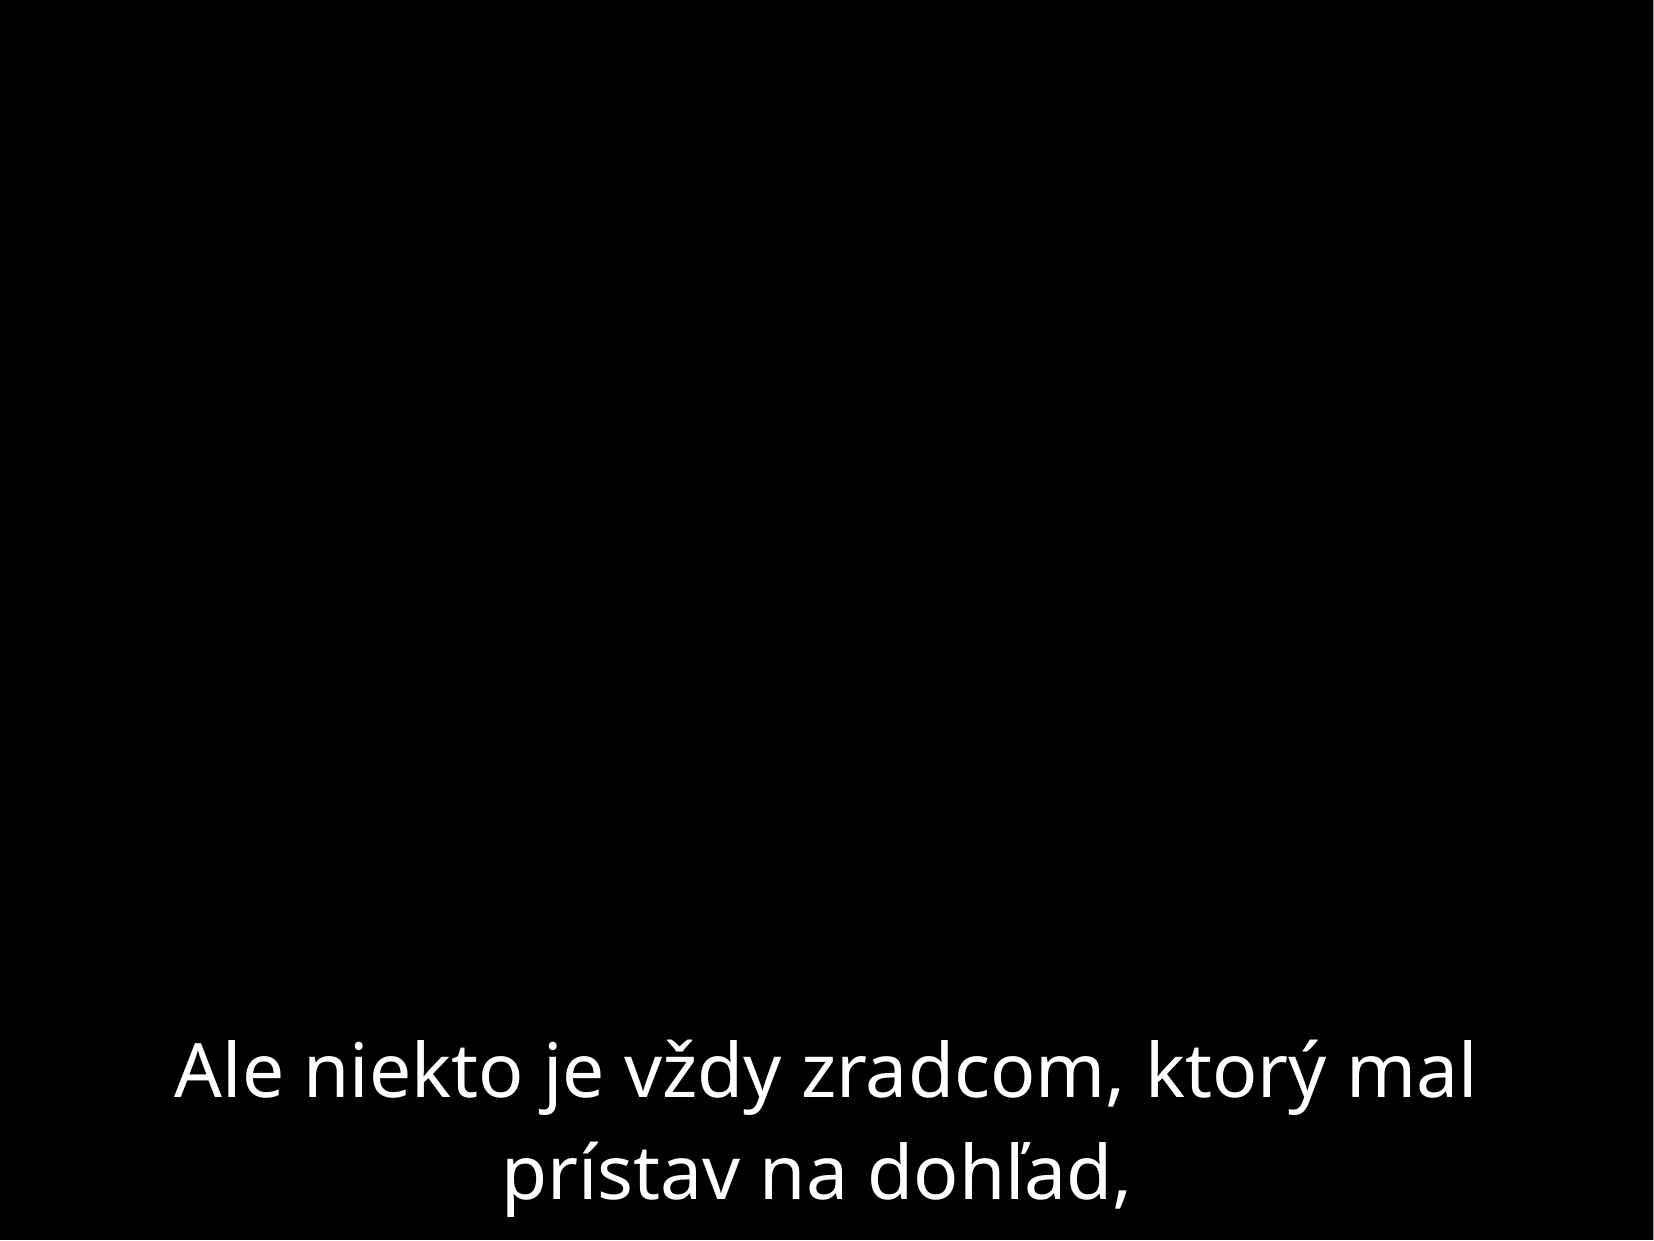

# Ale niekto je vždy zradcom, ktorý mal prístav na dohľad,